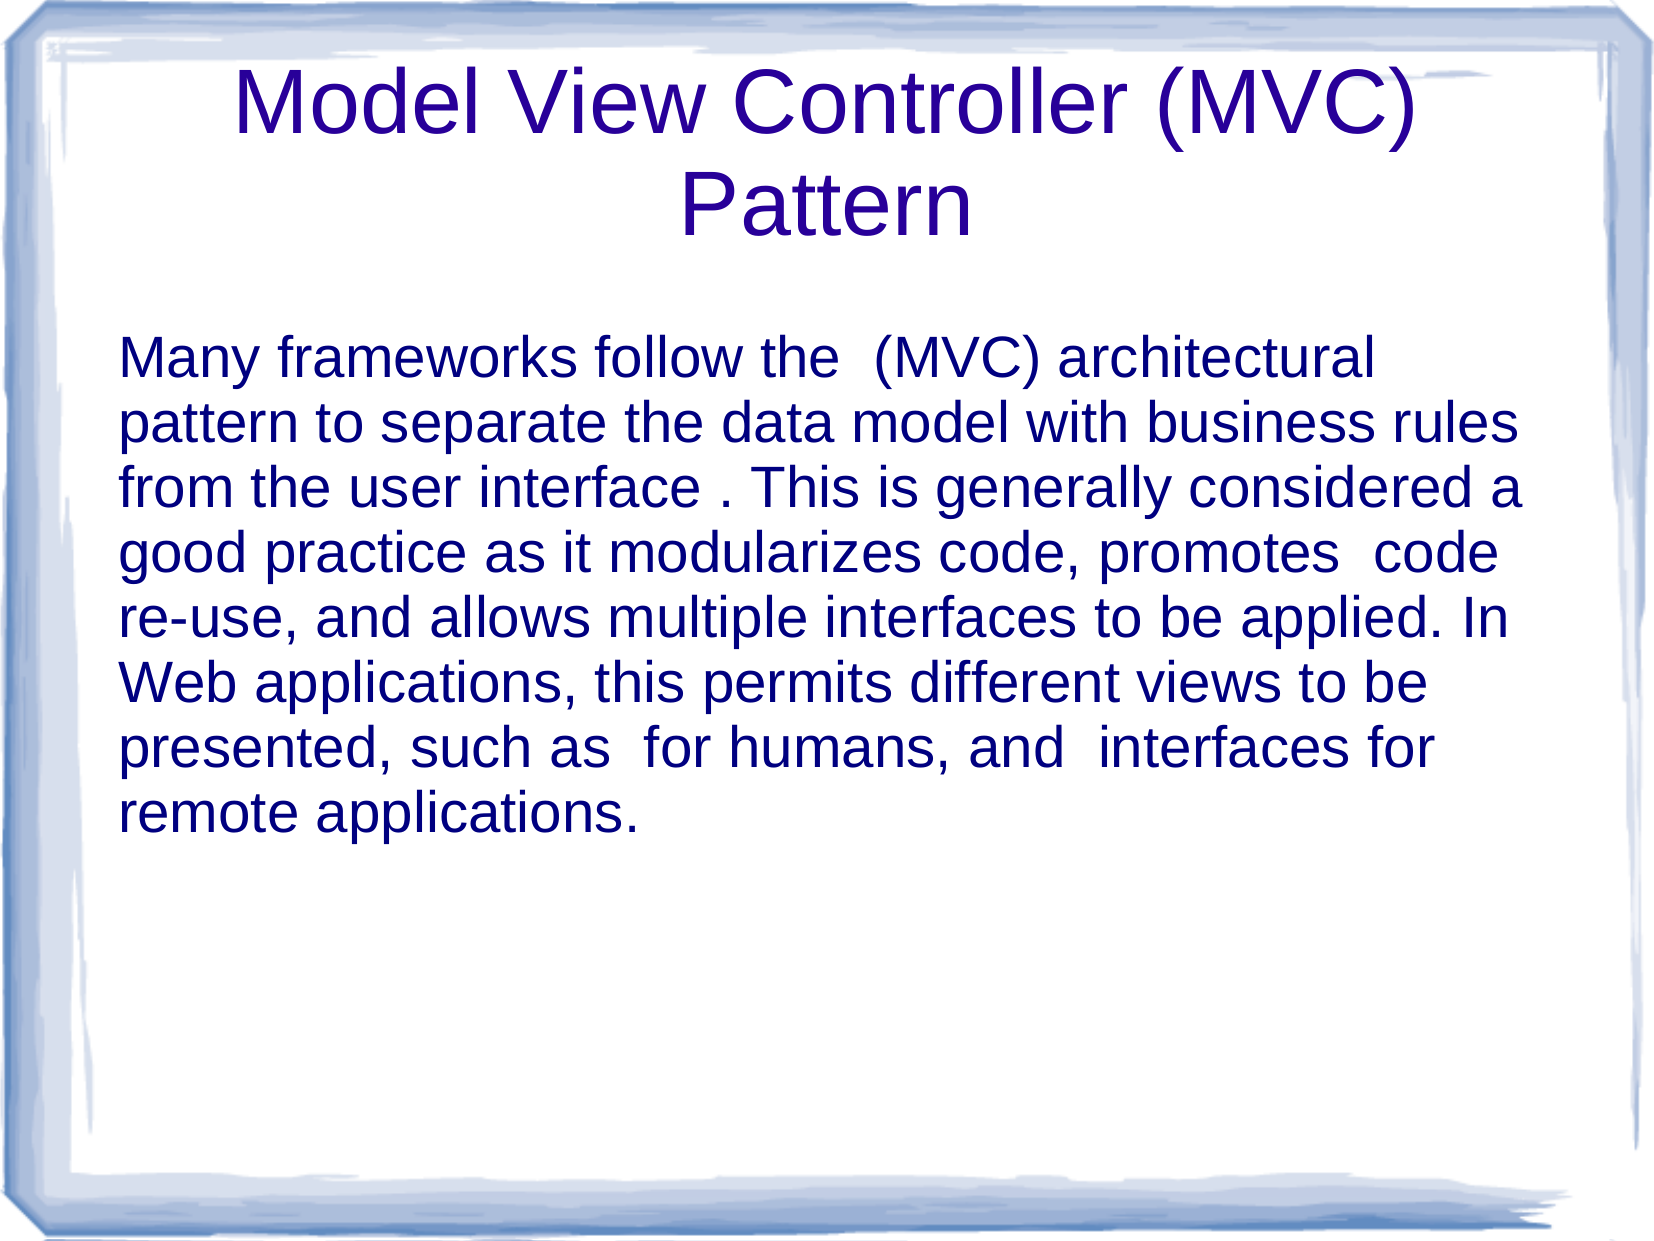

# Model View Controller (MVC) Pattern
Many frameworks follow the (MVC) architectural pattern to separate the data model with business rules from the user interface . This is generally considered a good practice as it modularizes code, promotes code re-use, and allows multiple interfaces to be applied. In Web applications, this permits different views to be presented, such as for humans, and interfaces for remote applications.